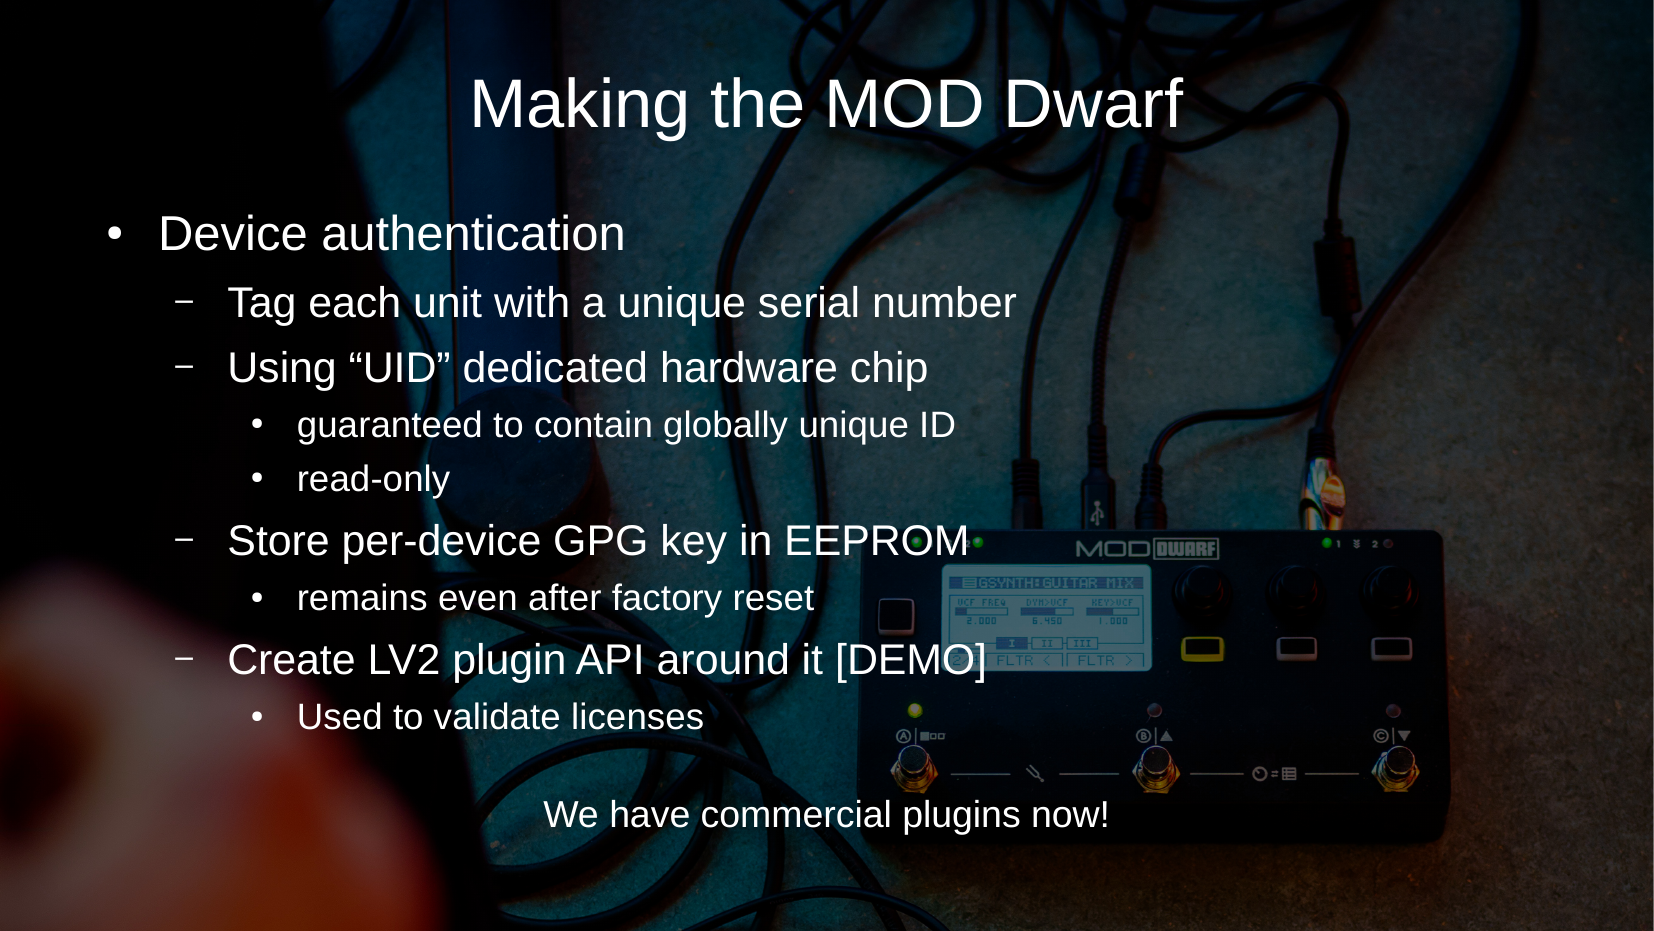

# Making the MOD Dwarf
Device authentication
Tag each unit with a unique serial number
Using “UID” dedicated hardware chip
guaranteed to contain globally unique ID
read-only
Store per-device GPG key in EEPROM
remains even after factory reset
Create LV2 plugin API around it [DEMO]
Used to validate licenses
We have commercial plugins now!